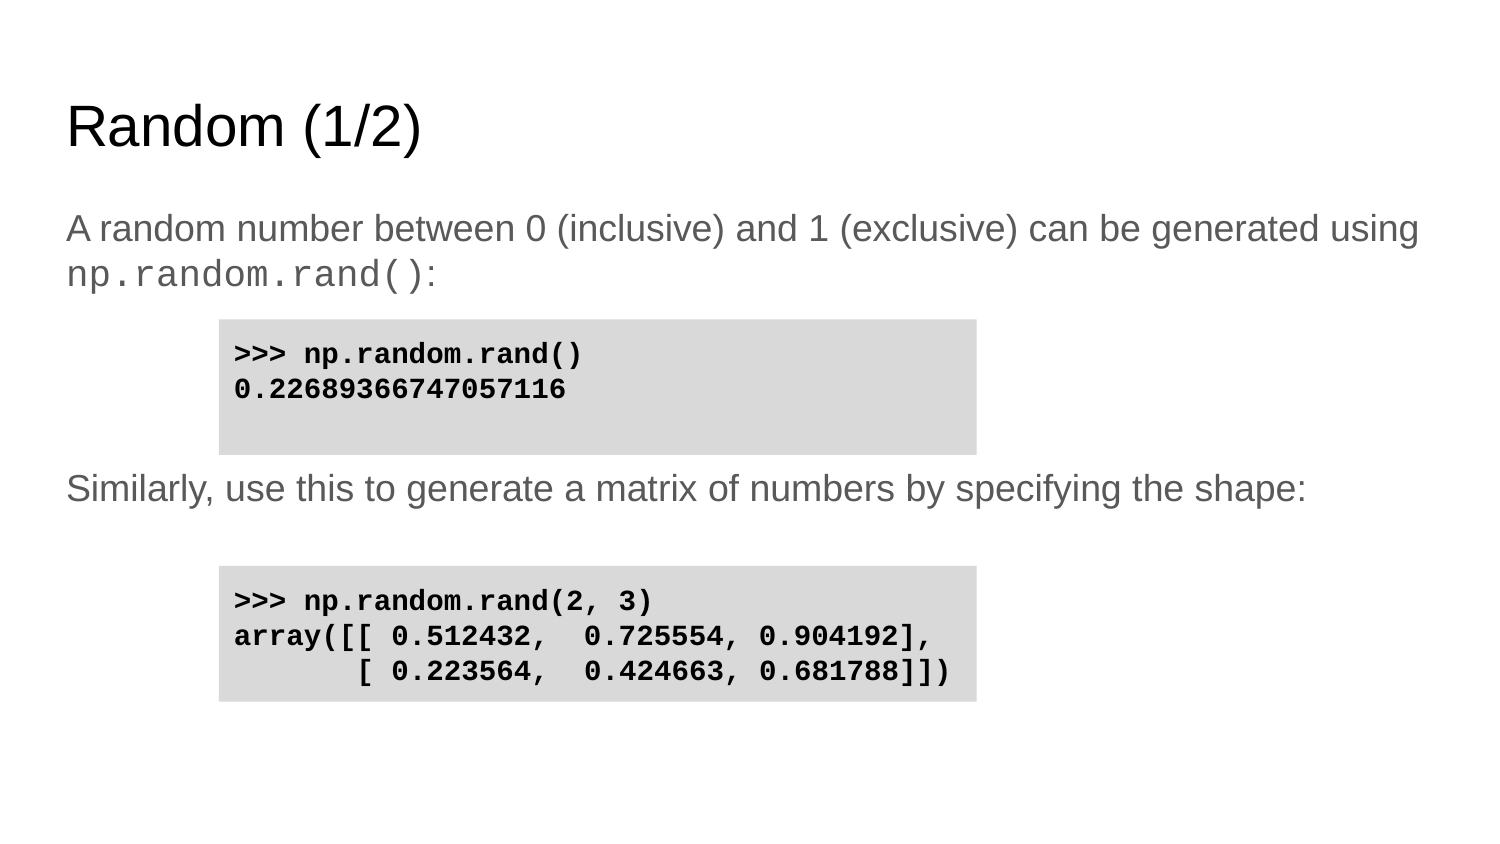

# Random (1/2)
A random number between 0 (inclusive) and 1 (exclusive) can be generated using np.random.rand():
Similarly, use this to generate a matrix of numbers by specifying the shape:
>>> np.random.rand()
0.22689366747057116
>>> np.random.rand(2, 3)
array([[ 0.512432, 0.725554, 0.904192],
 [ 0.223564, 0.424663, 0.681788]])